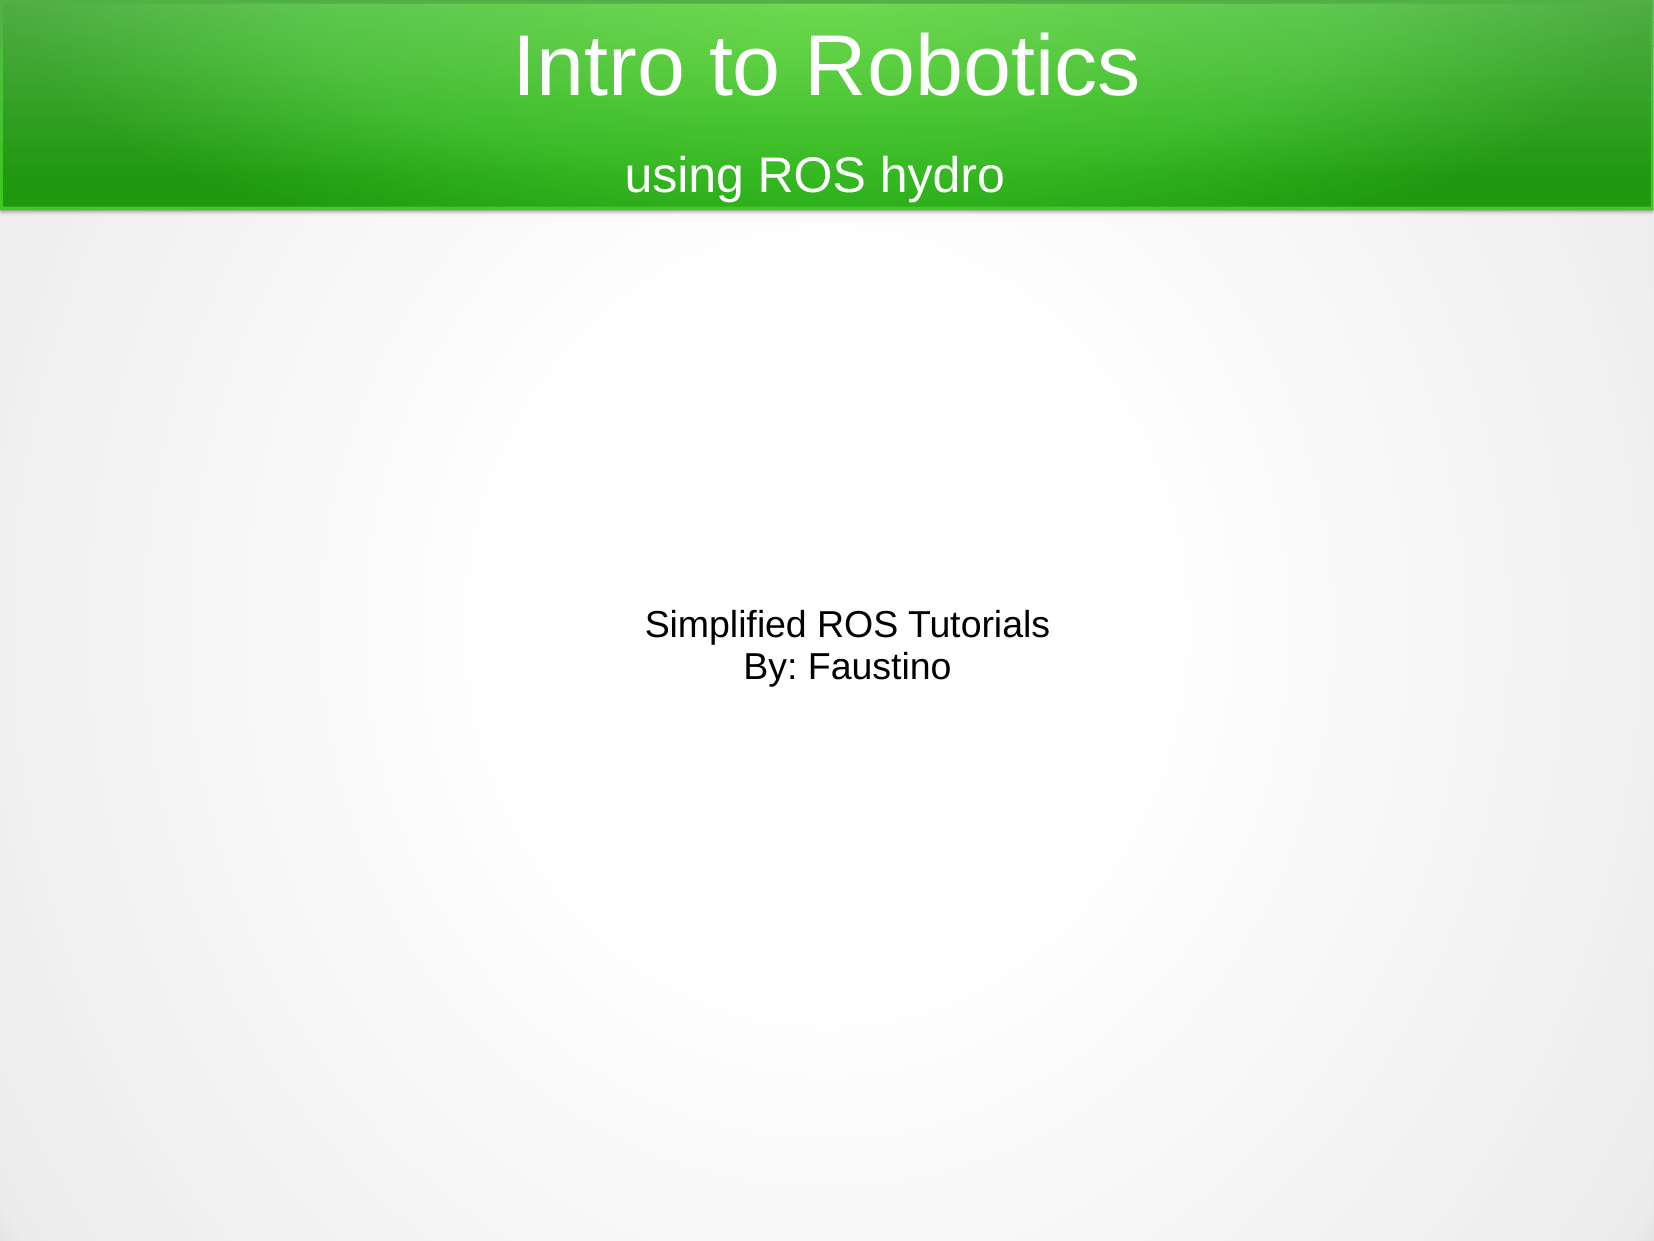

# Intro to Robotics using ROS hydro
Simplified ROS Tutorials
By: Faustino